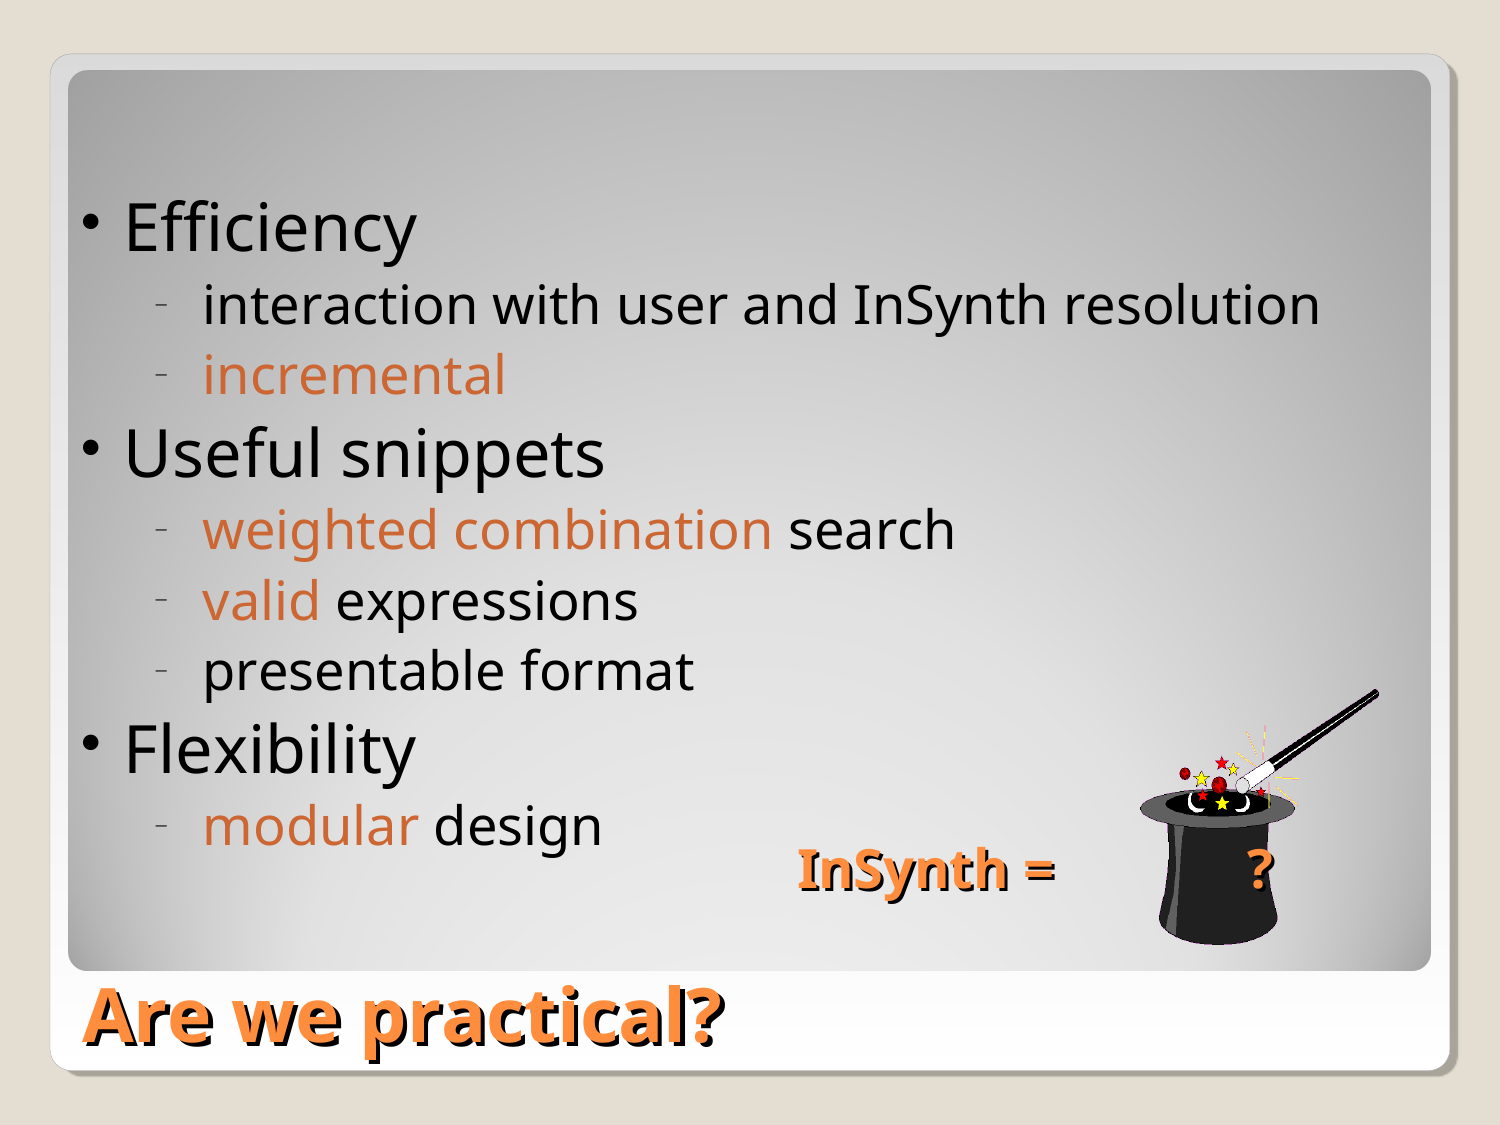

Efficiency
interaction with user and InSynth resolution
incremental
Useful snippets
weighted combination search
valid expressions
presentable format
Flexibility
modular design
InSynth =			?
Are we practical?